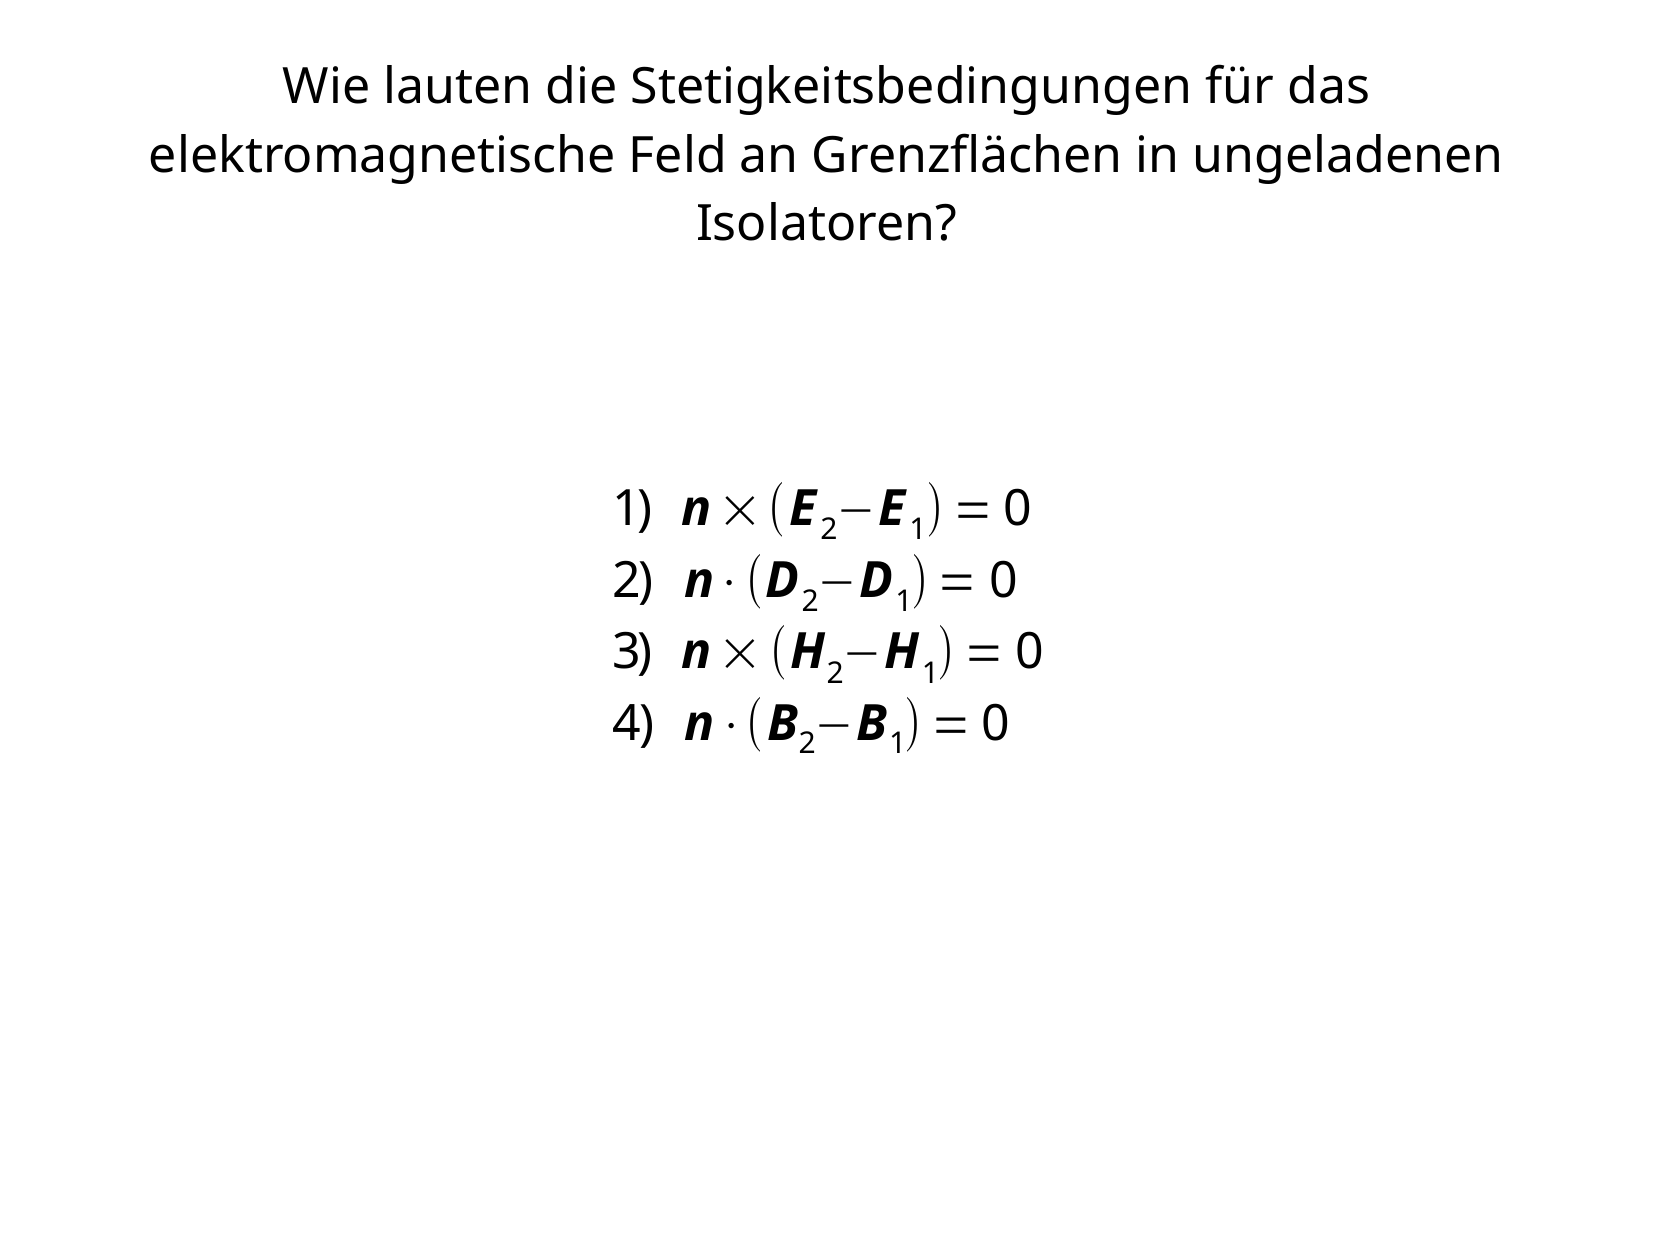

# Wie lauten die Stetigkeitsbedingungen für das elektromagnetische Feld an Grenzflächen in ungeladenen Isolatoren?